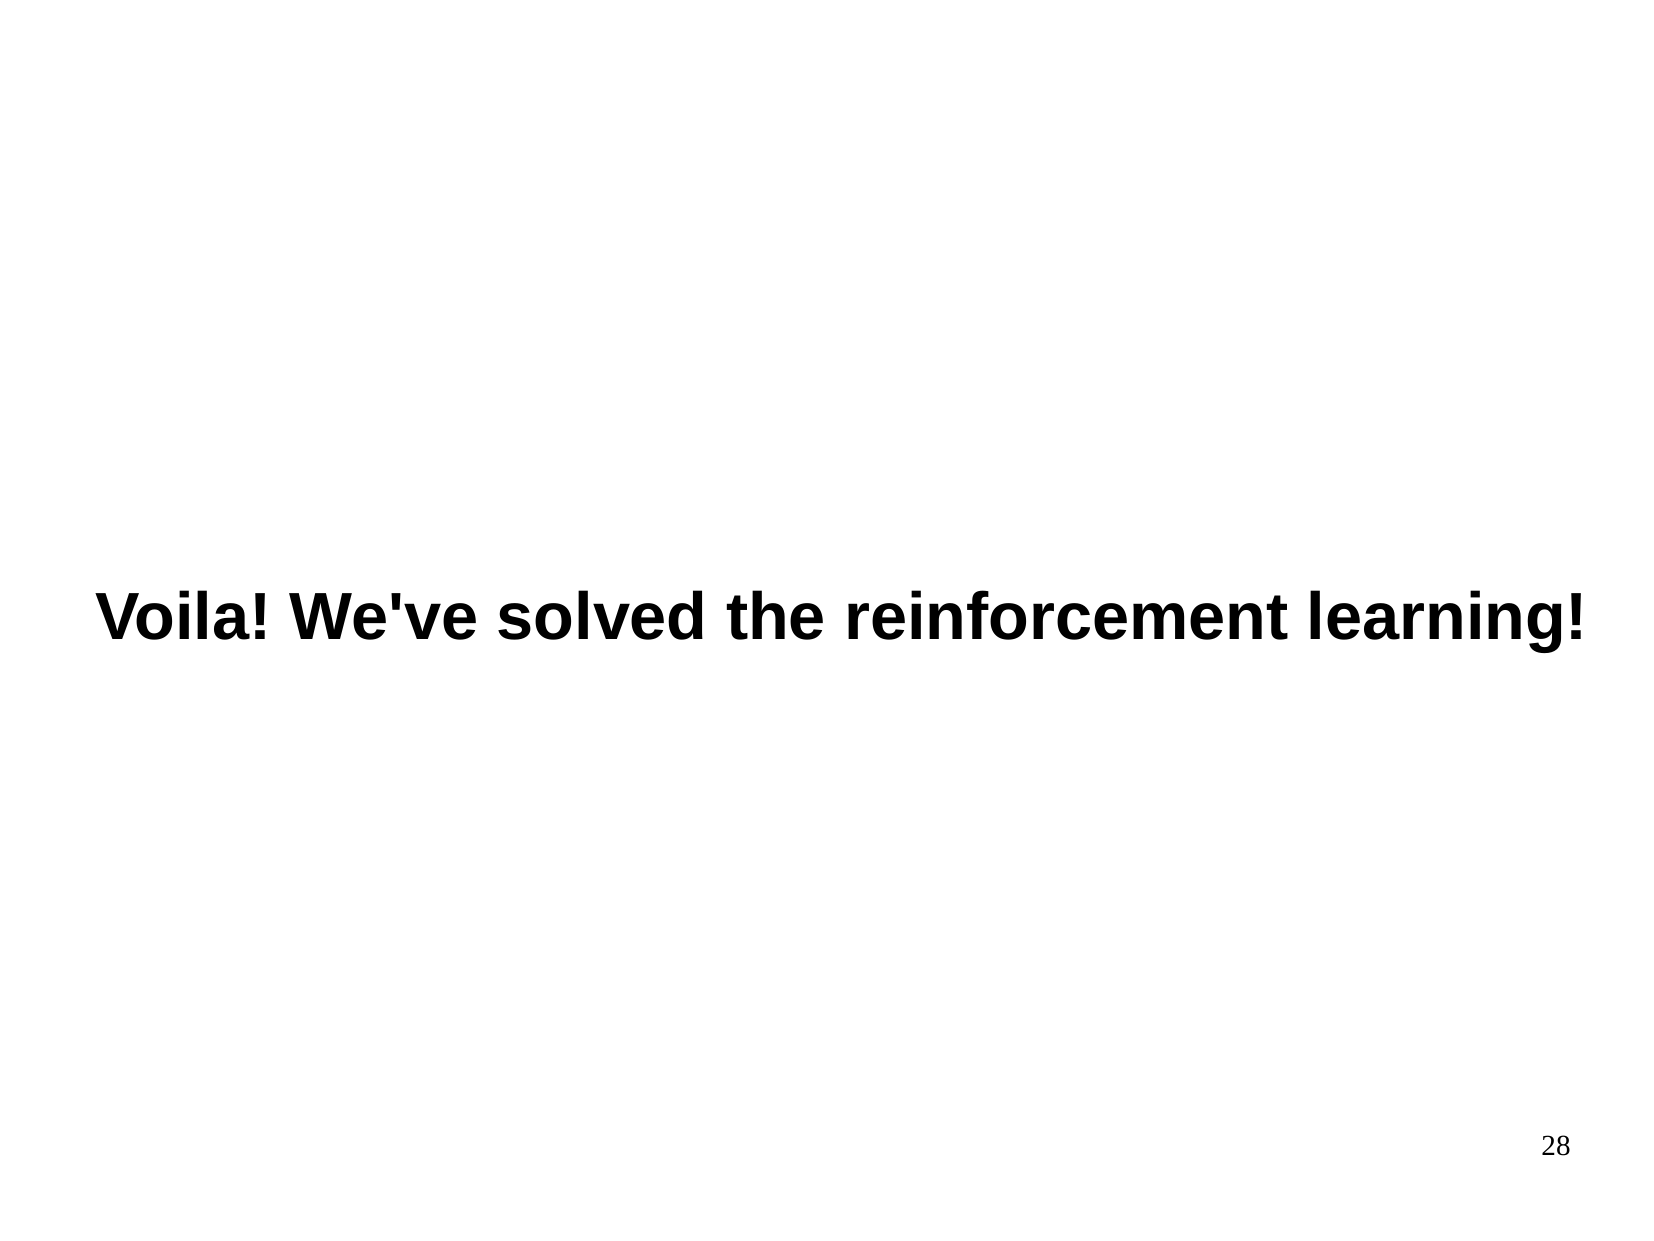

#
Voila! We've solved the reinforcement learning!
28